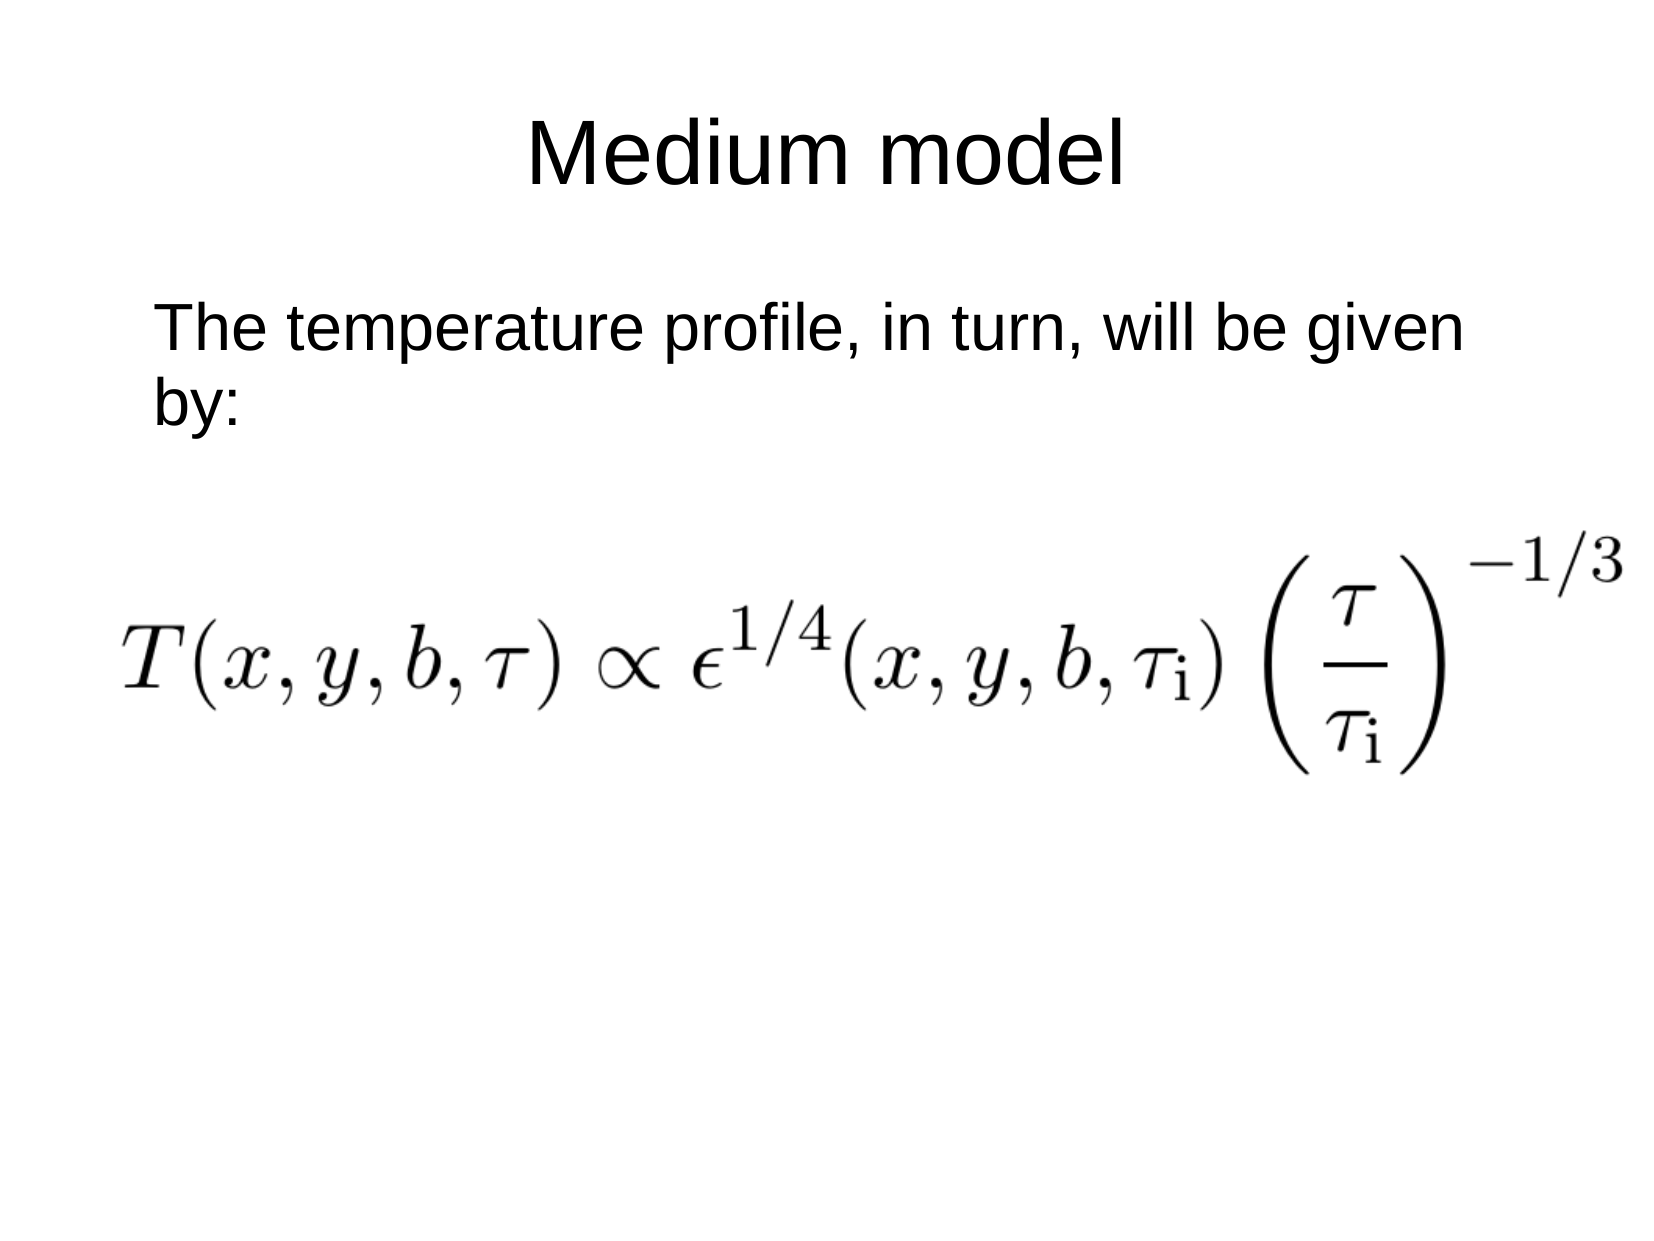

# Medium model
The temperature profile, in turn, will be given by: